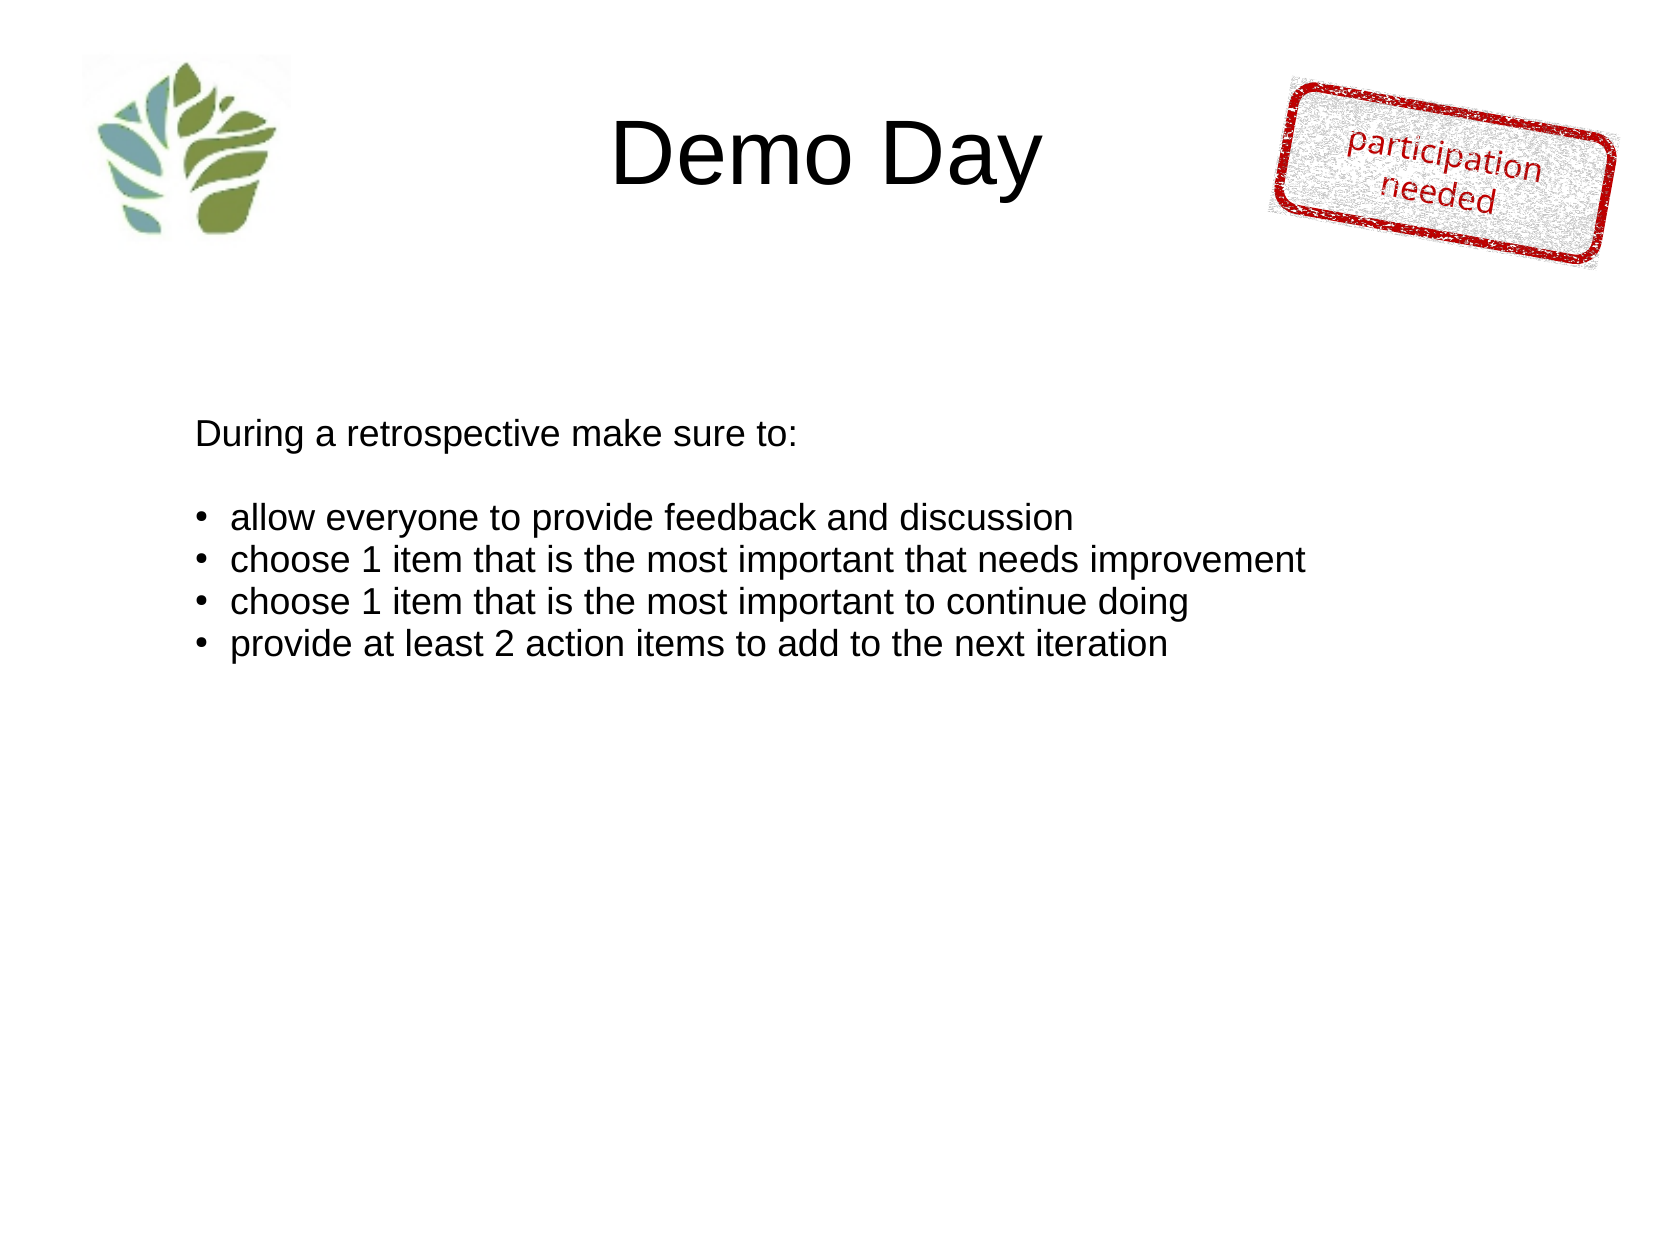

# Demo Day
participation
needed
During a retrospective make sure to:
allow everyone to provide feedback and discussion
choose 1 item that is the most important that needs improvement
choose 1 item that is the most important to continue doing
provide at least 2 action items to add to the next iteration